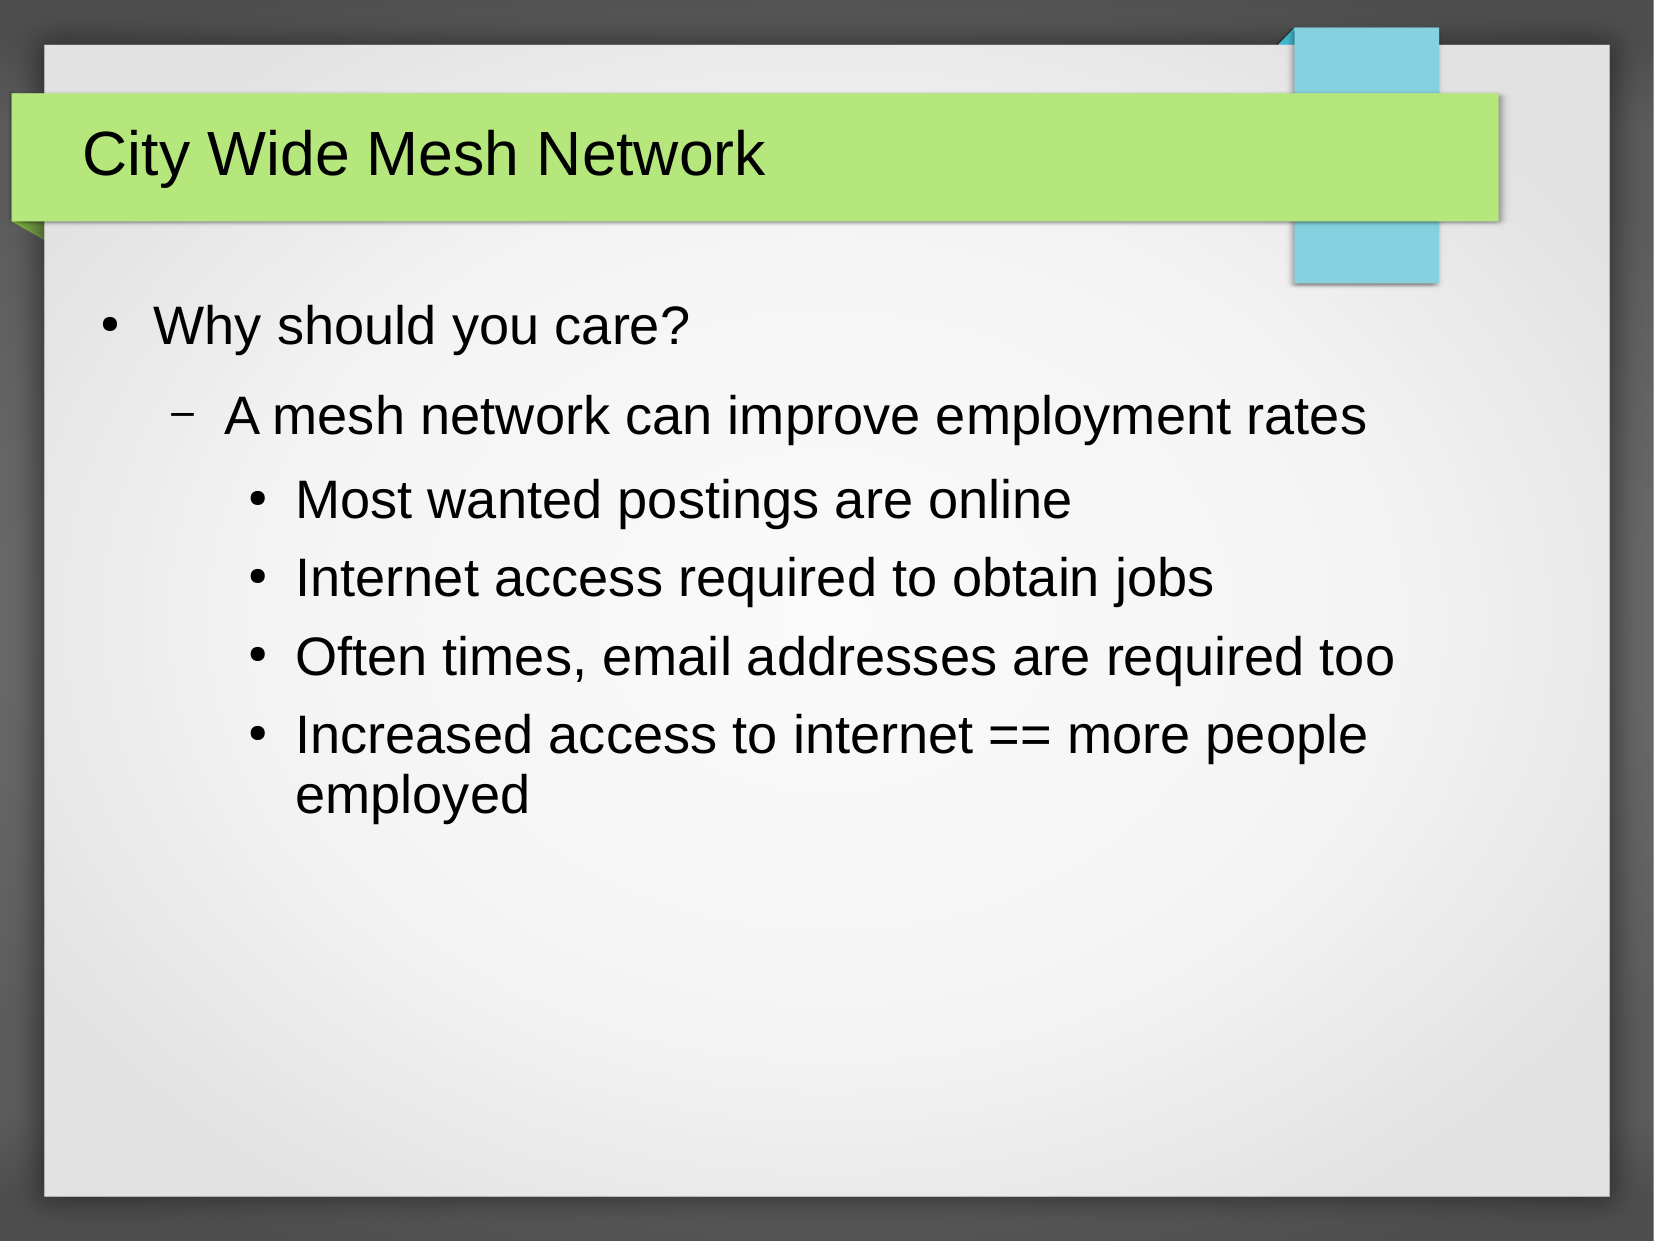

# City Wide Mesh Network
Why should you care?
A mesh network can improve employment rates
Most wanted postings are online
Internet access required to obtain jobs
Often times, email addresses are required too
Increased access to internet == more people employed